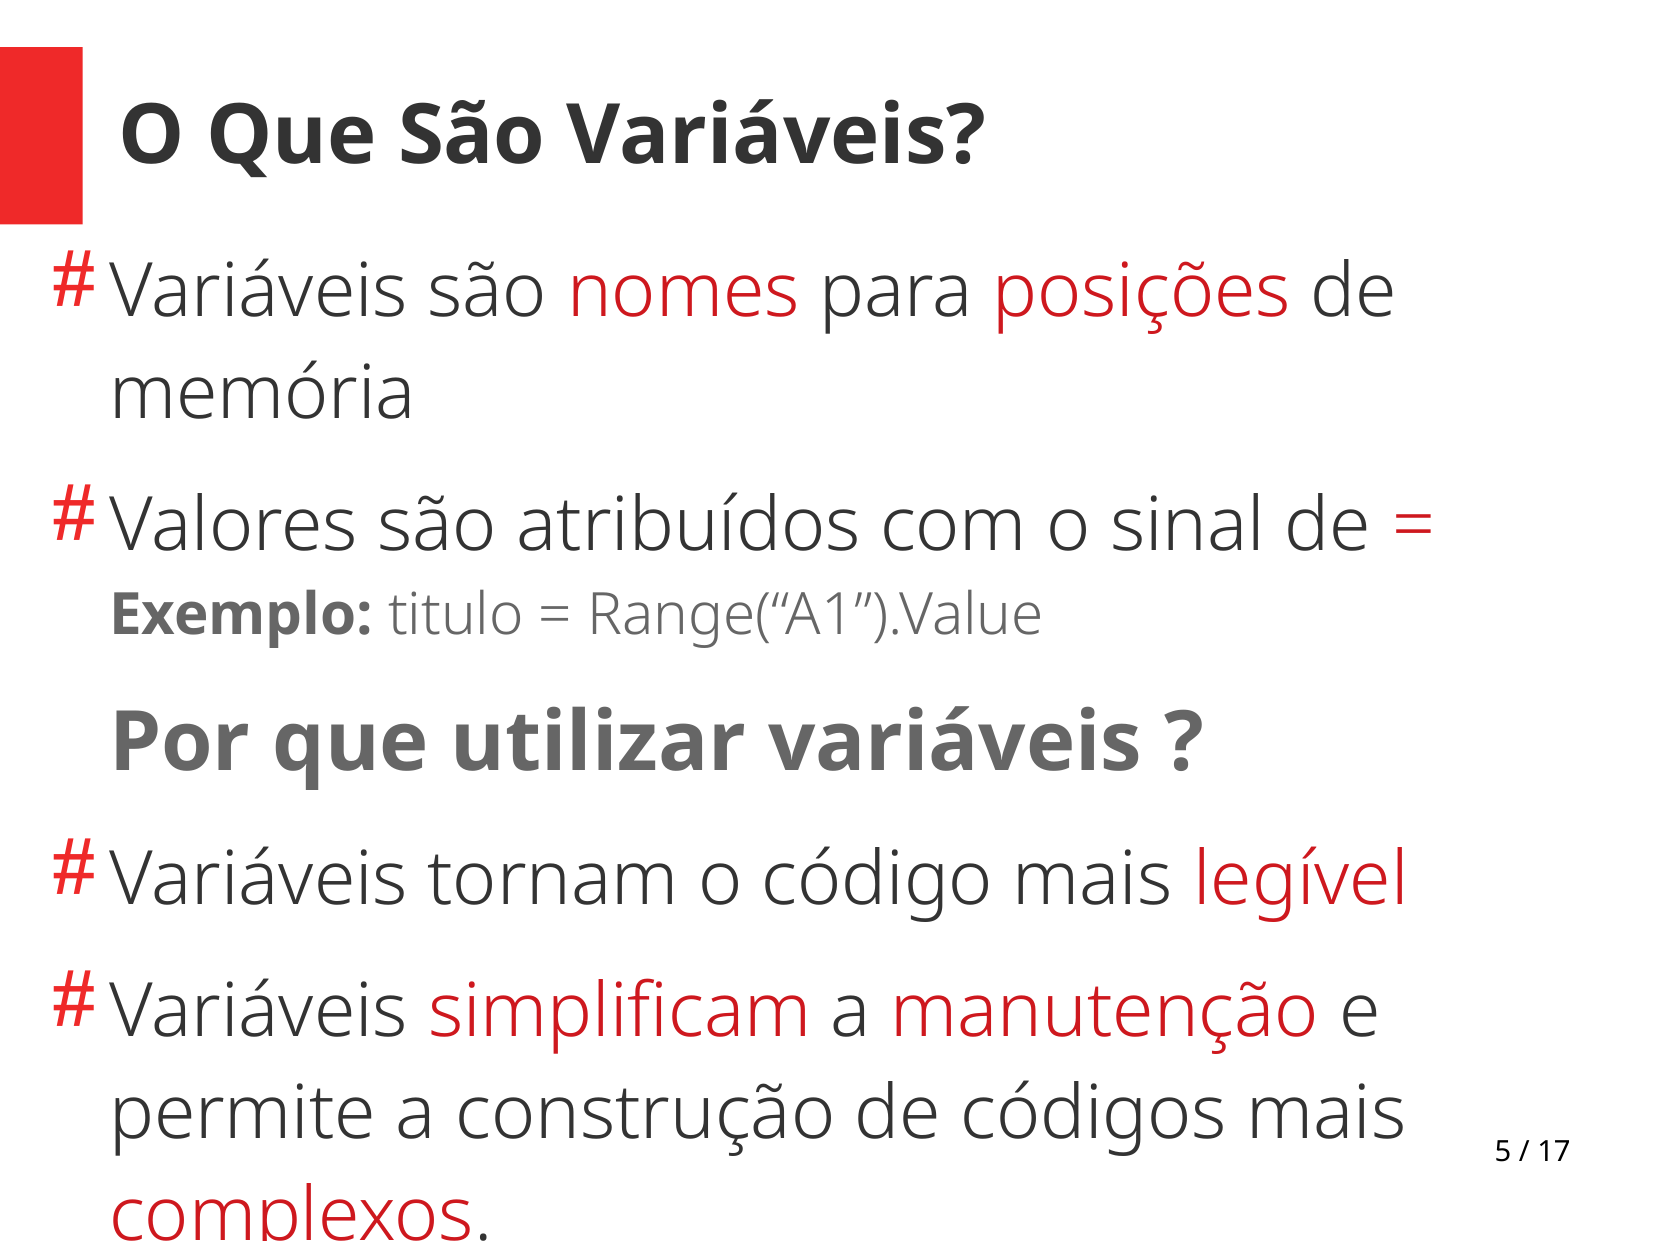

# O Que São Variáveis?
Variáveis são nomes para posições de memória
Valores são atribuídos com o sinal de =
Exemplo: titulo = Range(“A1”).Value
Por que utilizar variáveis ?
Variáveis tornam o código mais legível
Variáveis simplificam a manutenção e permite a construção de códigos mais complexos.
5